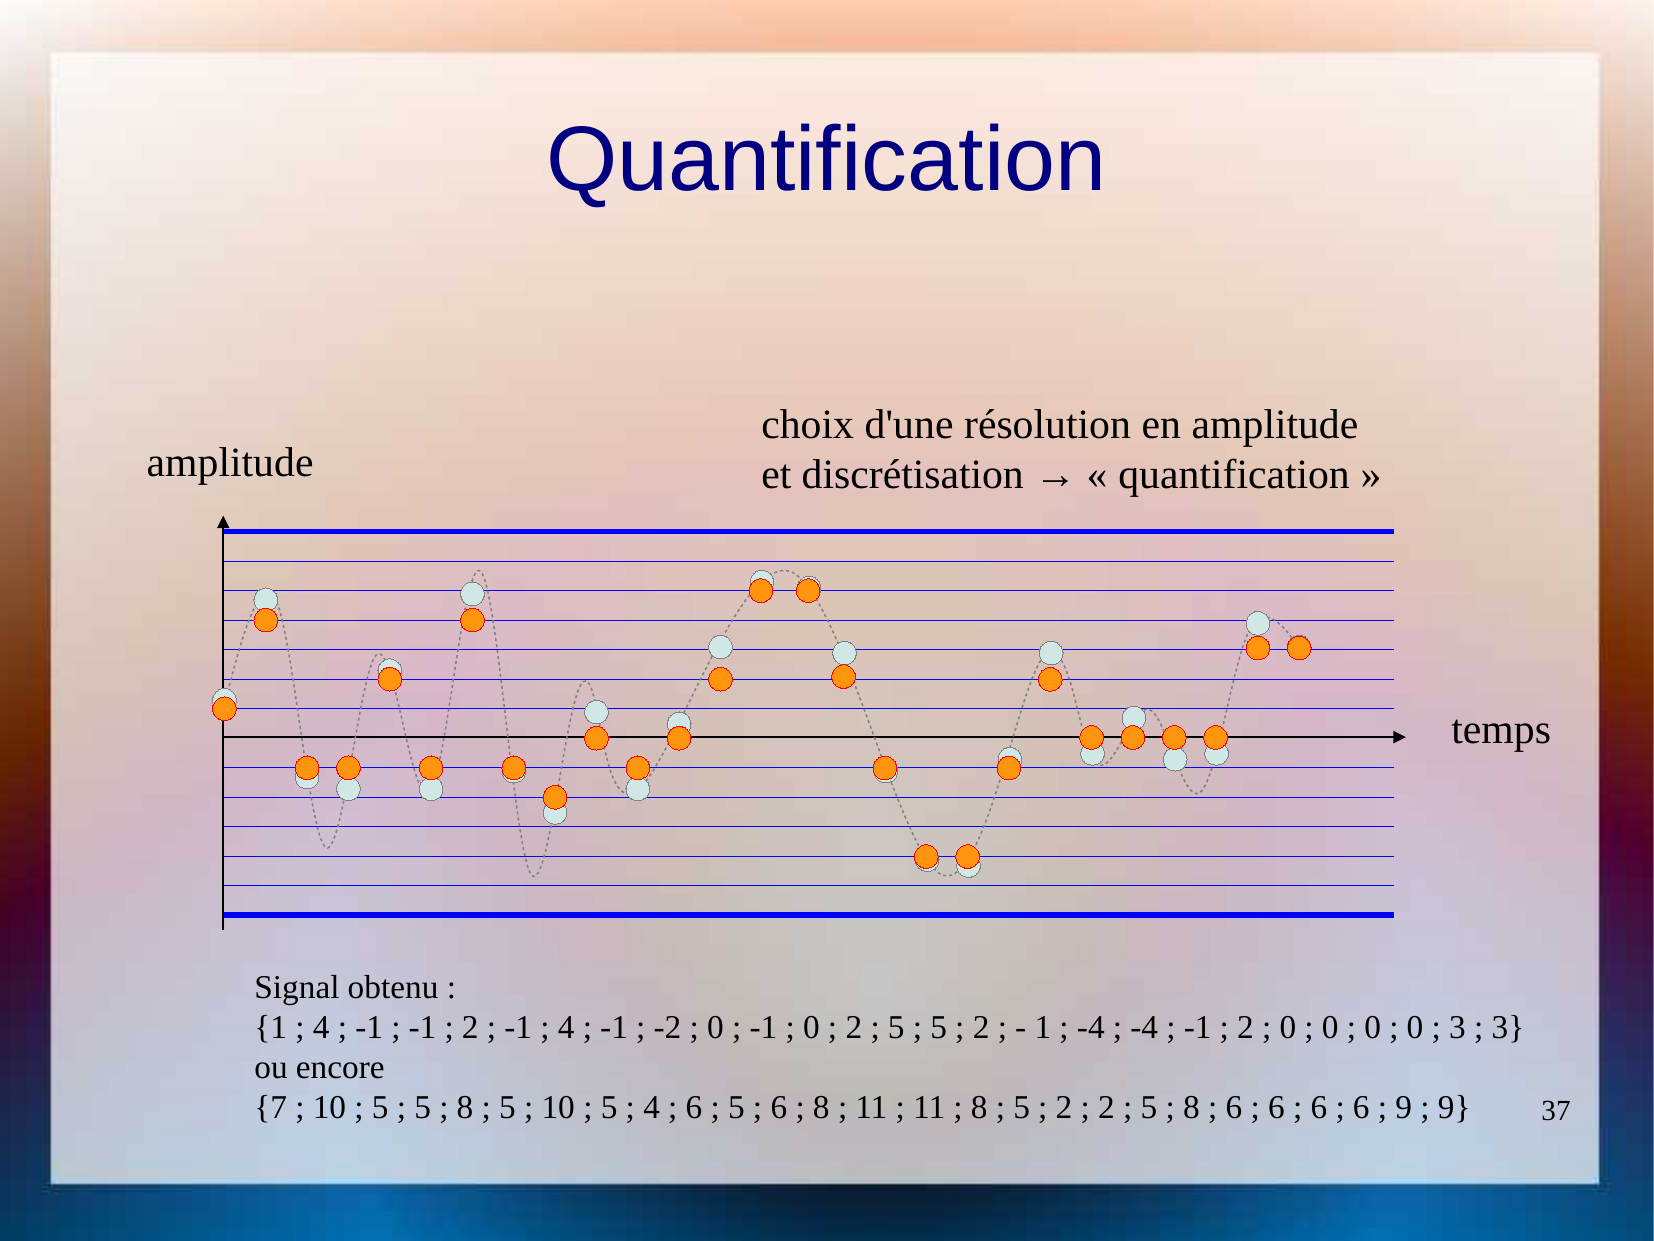

# Quantification
choix d'une résolution en amplitude
et discrétisation → « quantification »
amplitude
temps
Signal obtenu :
{1 ; 4 ; -1 ; -1 ; 2 ; -1 ; 4 ; -1 ; -2 ; 0 ; -1 ; 0 ; 2 ; 5 ; 5 ; 2 ; - 1 ; -4 ; -4 ; -1 ; 2 ; 0 ; 0 ; 0 ; 0 ; 3 ; 3}
ou encore
{7 ; 10 ; 5 ; 5 ; 8 ; 5 ; 10 ; 5 ; 4 ; 6 ; 5 ; 6 ; 8 ; 11 ; 11 ; 8 ; 5 ; 2 ; 2 ; 5 ; 8 ; 6 ; 6 ; 6 ; 6 ; 9 ; 9}
37